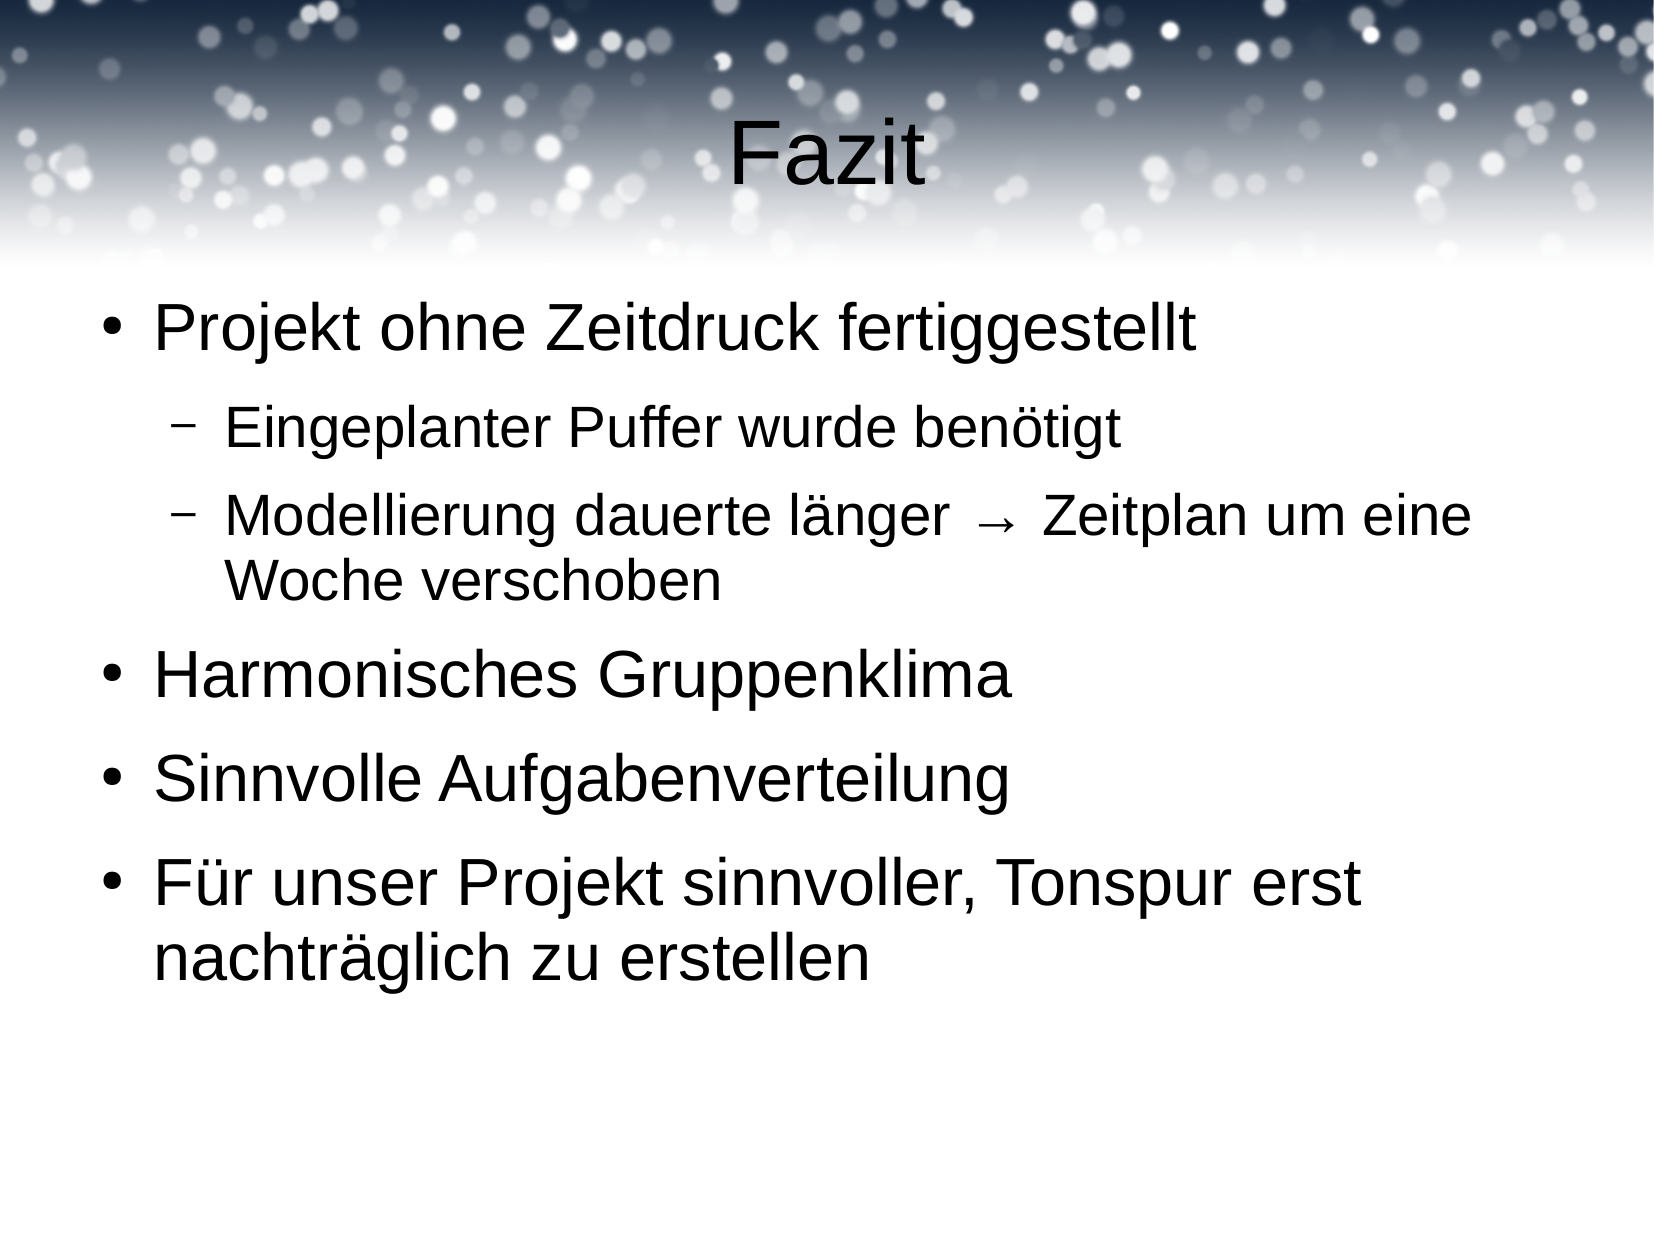

# Fazit
Projekt ohne Zeitdruck fertiggestellt
Eingeplanter Puffer wurde benötigt
Modellierung dauerte länger → Zeitplan um eine Woche verschoben
Harmonisches Gruppenklima
Sinnvolle Aufgabenverteilung
Für unser Projekt sinnvoller, Tonspur erst nachträglich zu erstellen